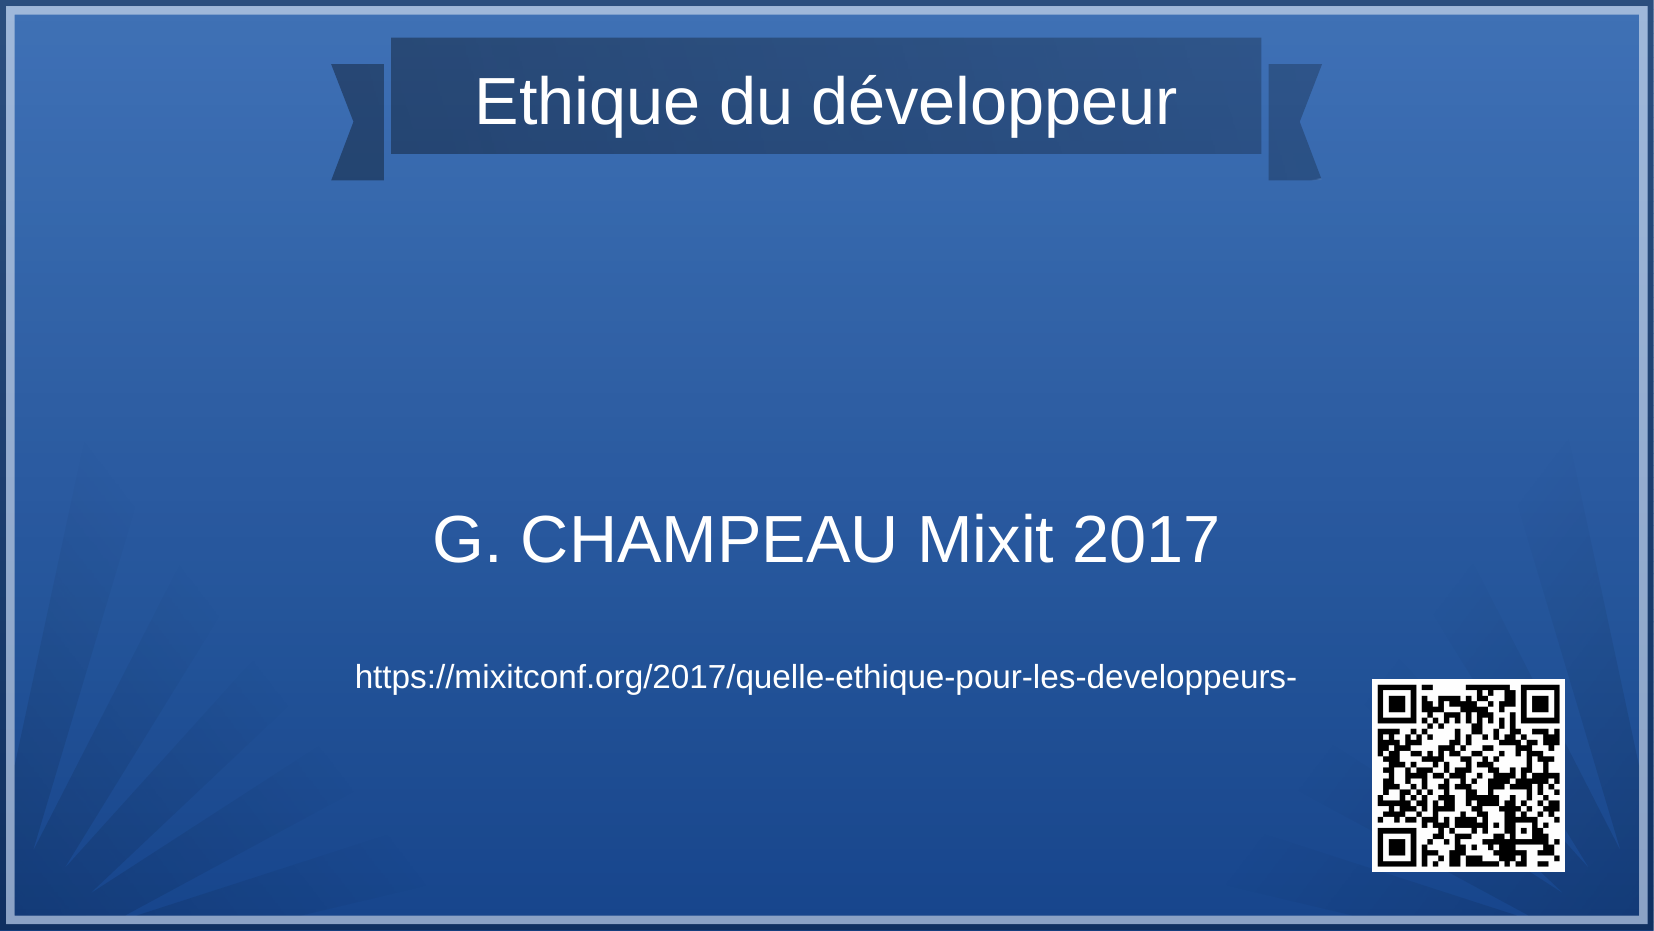

Ethique du développeur
G. CHAMPEAU Mixit 2017
https://mixitconf.org/2017/quelle-ethique-pour-les-developpeurs-